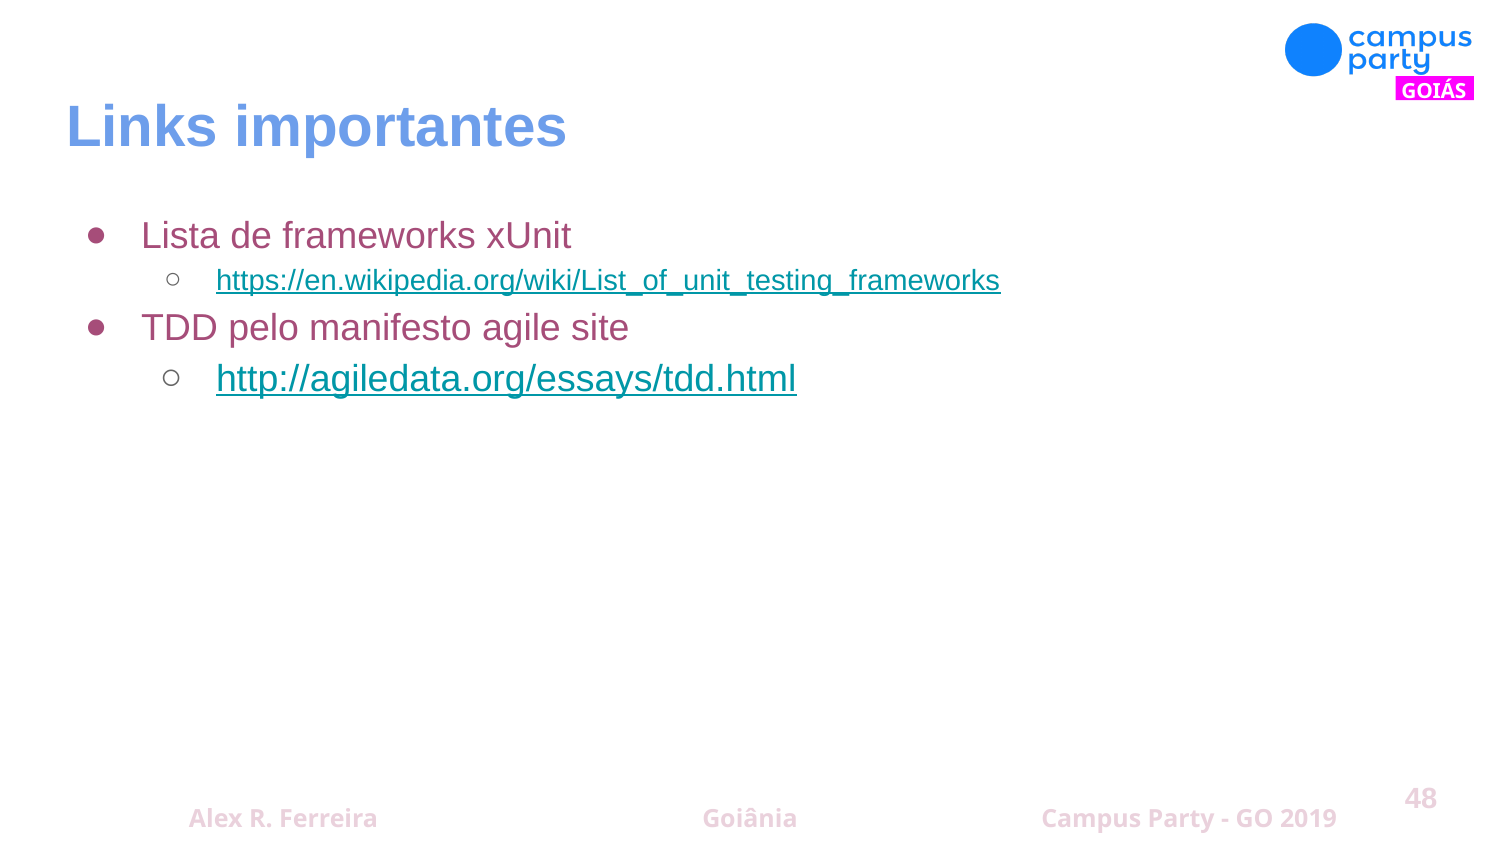

# Links importantes
Lista de frameworks xUnit
https://en.wikipedia.org/wiki/List_of_unit_testing_frameworks
TDD pelo manifesto agile site
http://agiledata.org/essays/tdd.html